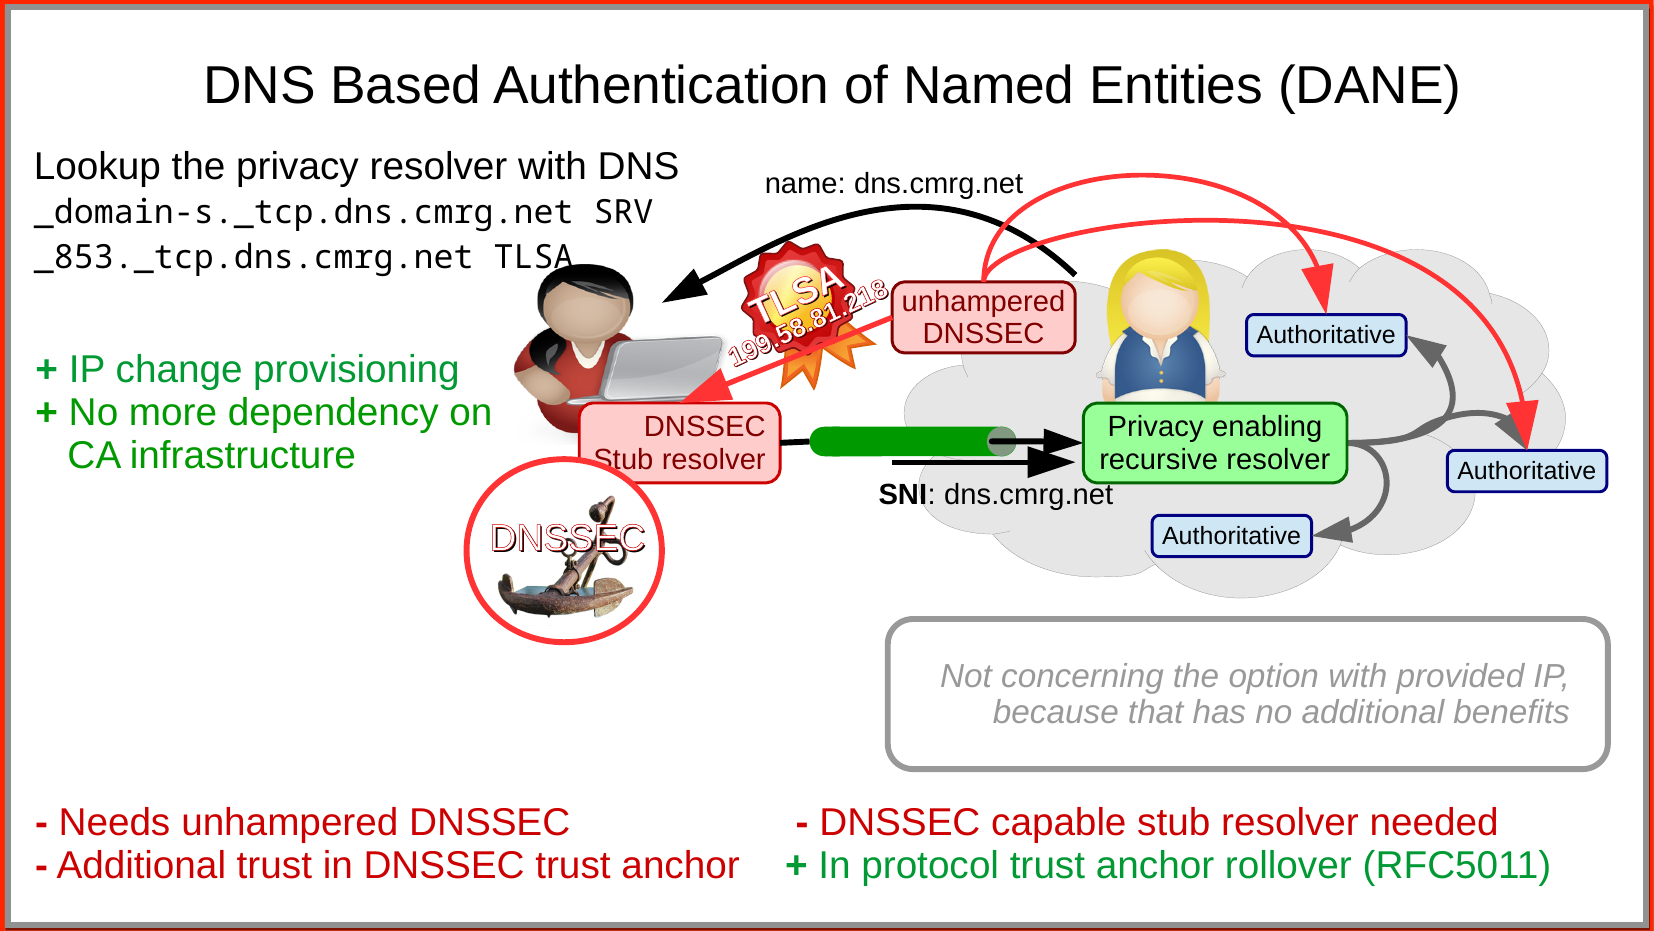

# DNS Based Authentication of Named Entities (DANE)
Lookup the privacy resolver with DNS
_domain-s._tcp.dns.cmrg.net SRV
_853._tcp.dns.cmrg.net TLSA
+ IP change provisioning
+ No more dependency on
 CA infrastructure
Not concerning the option with provided IP,
because that has no additional benefits
- Needs unhampered DNSSEC			 - DNSSEC capable stub resolver needed
- Additional trust in DNSSEC trust anchor	+ In protocol trust anchor rollover (RFC5011)